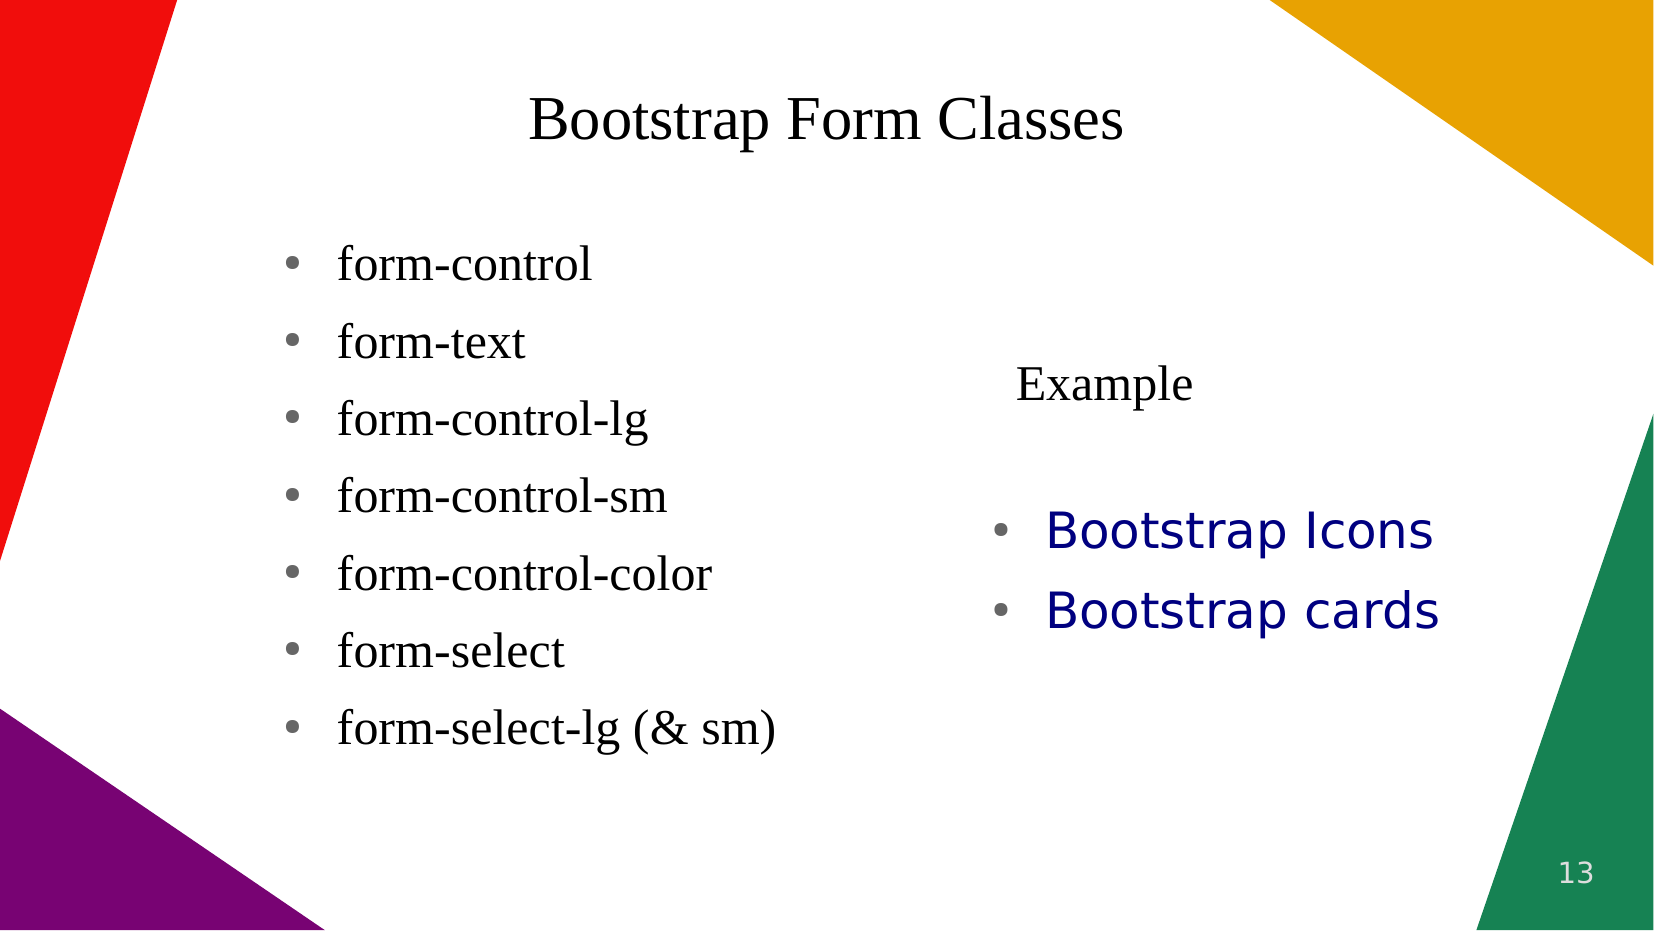

# Bootstrap Form Classes
Example
form-control
form-text
form-control-lg
form-control-sm
form-control-color
form-select
form-select-lg (& sm)
Bootstrap Icons
Bootstrap cards
13